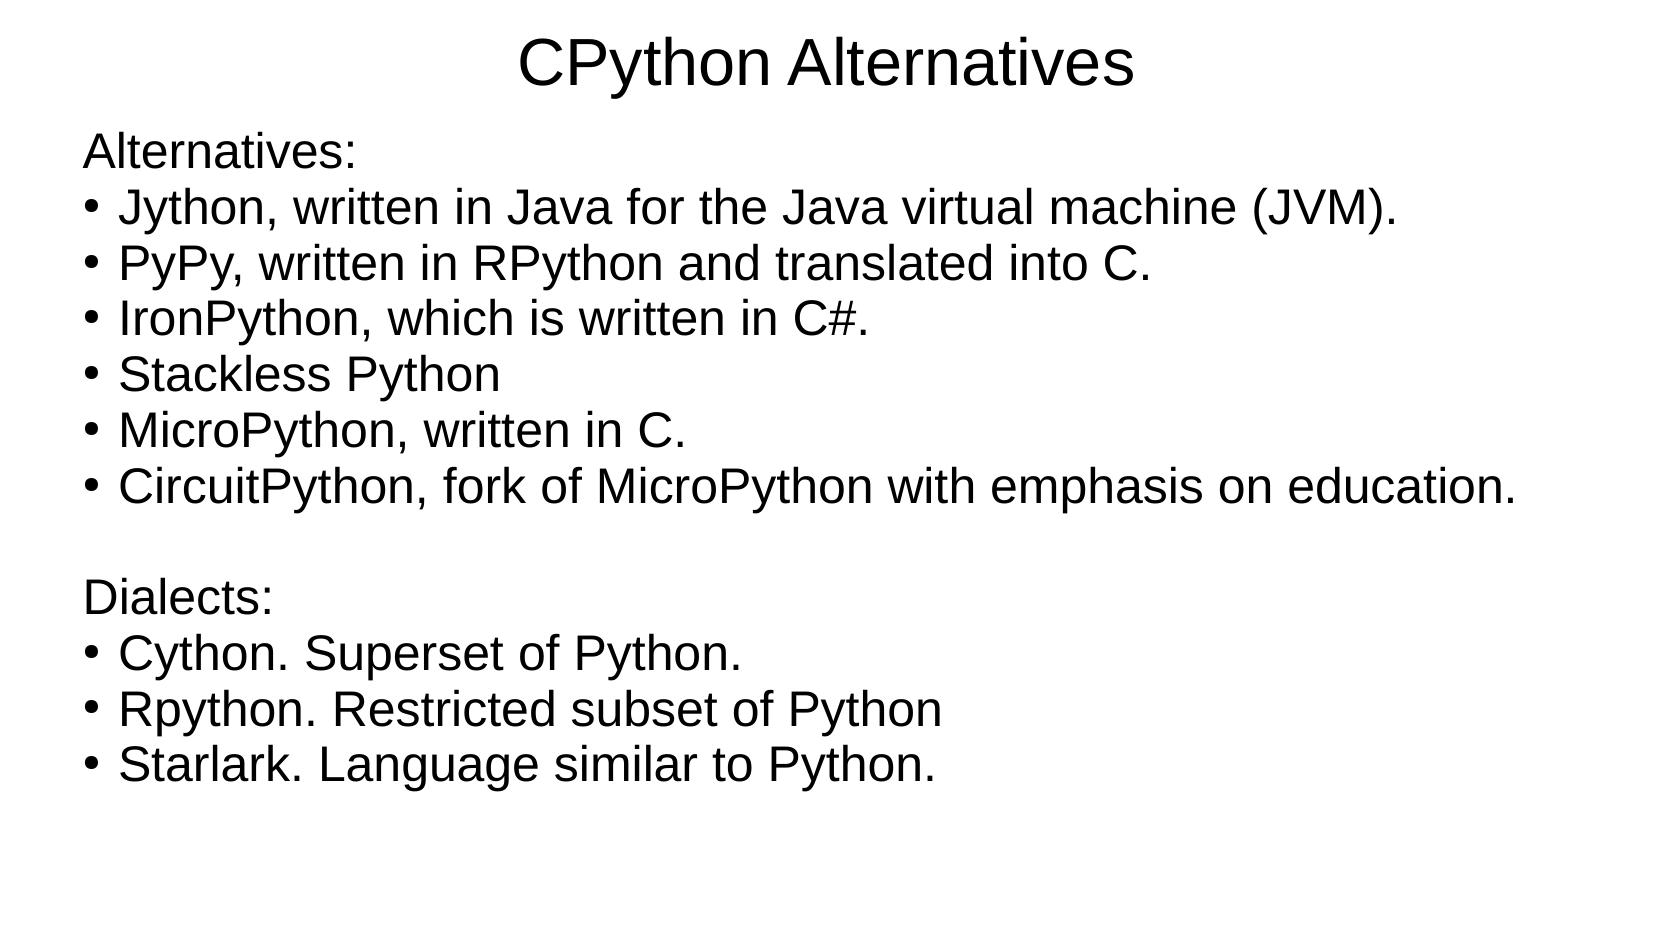

# CPython Alternatives
Alternatives:
Jython, written in Java for the Java virtual machine (JVM).
PyPy, written in RPython and translated into C.
IronPython, which is written in C#.
Stackless Python
MicroPython, written in C.
CircuitPython, fork of MicroPython with emphasis on education.
Dialects:
Cython. Superset of Python.
Rpython. Restricted subset of Python
Starlark. Language similar to Python.